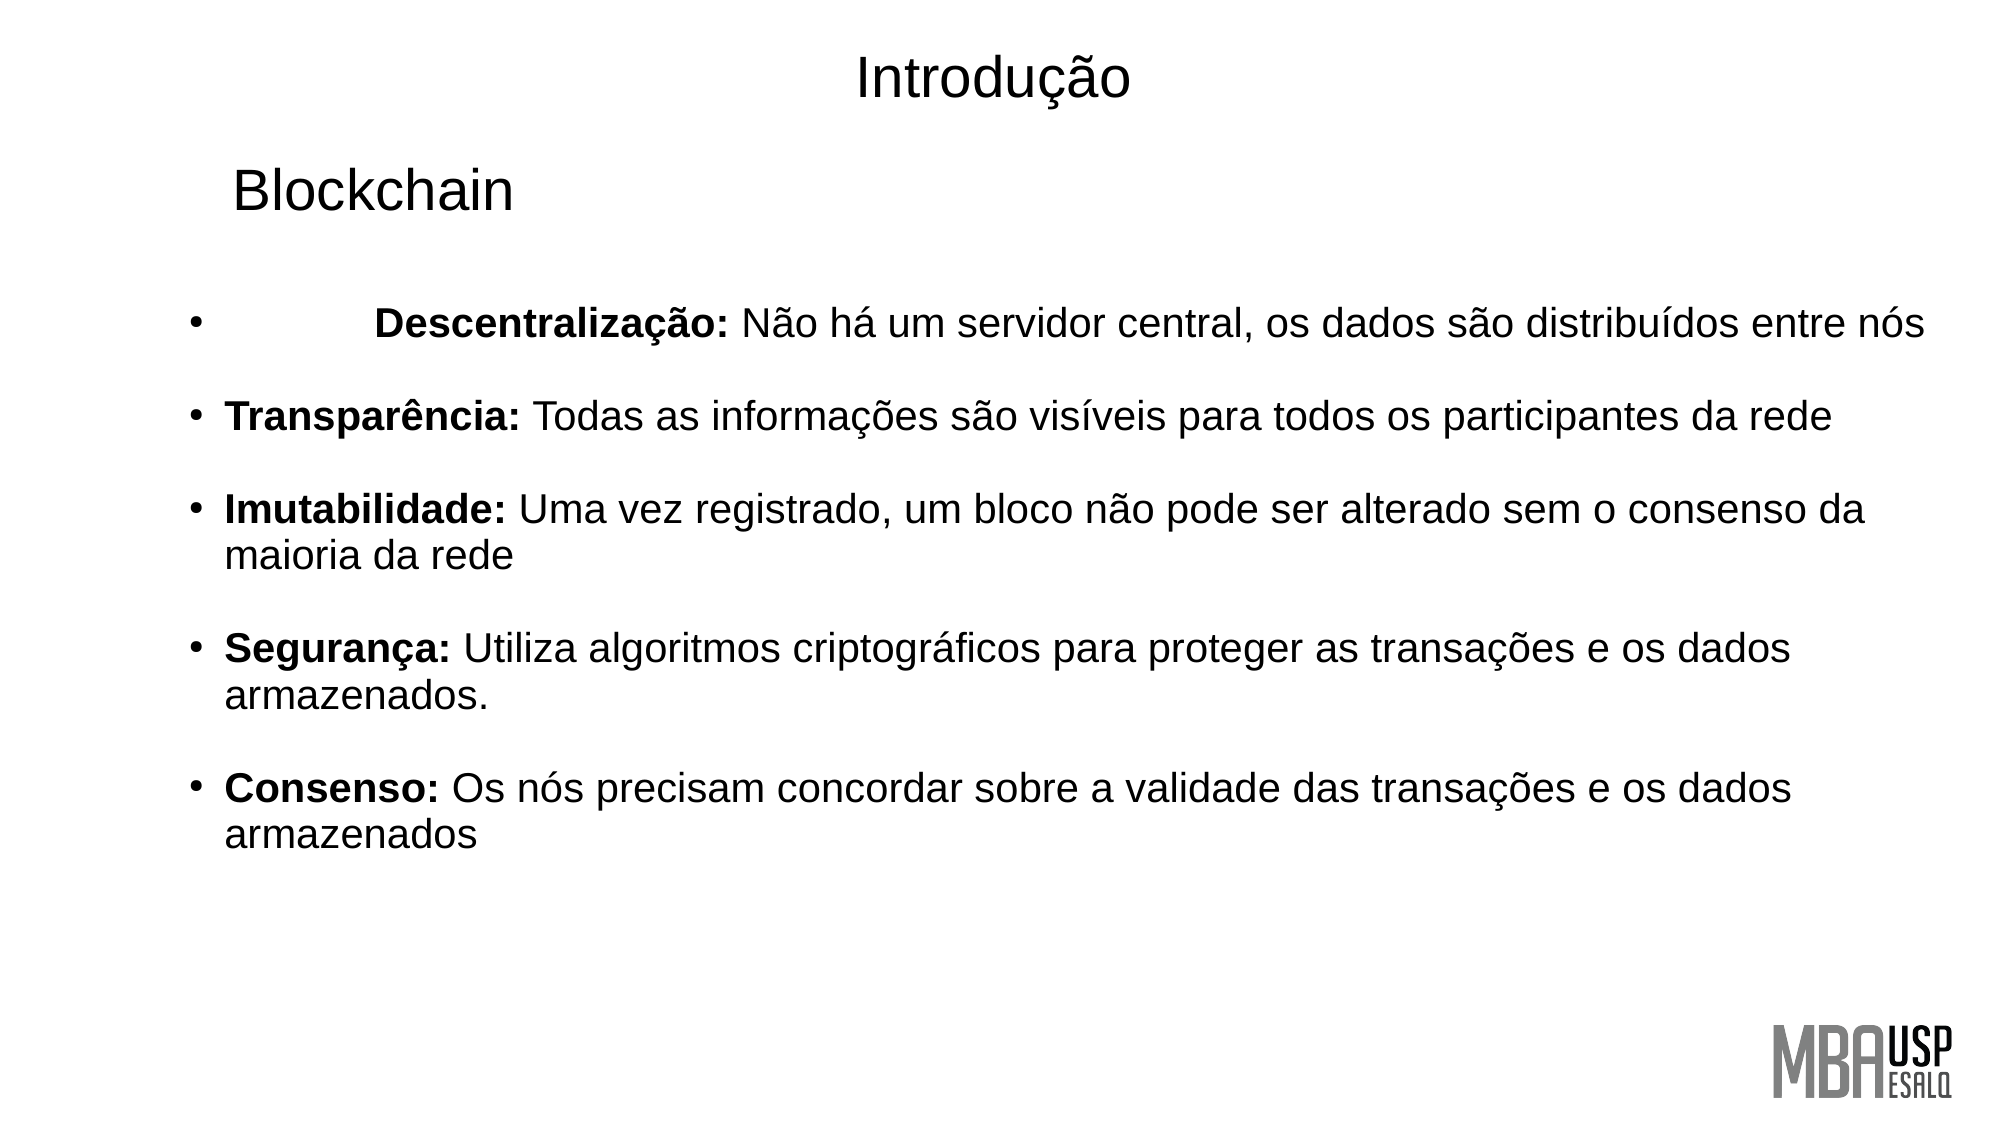

Introdução
	Blockchain
	Descentralização: Não há um servidor central, os dados são distribuídos entre nós
Transparência: Todas as informações são visíveis para todos os participantes da rede
Imutabilidade: Uma vez registrado, um bloco não pode ser alterado sem o consenso da maioria da rede
Segurança: Utiliza algoritmos criptográficos para proteger as transações e os dados armazenados.
Consenso: Os nós precisam concordar sobre a validade das transações e os dados armazenados